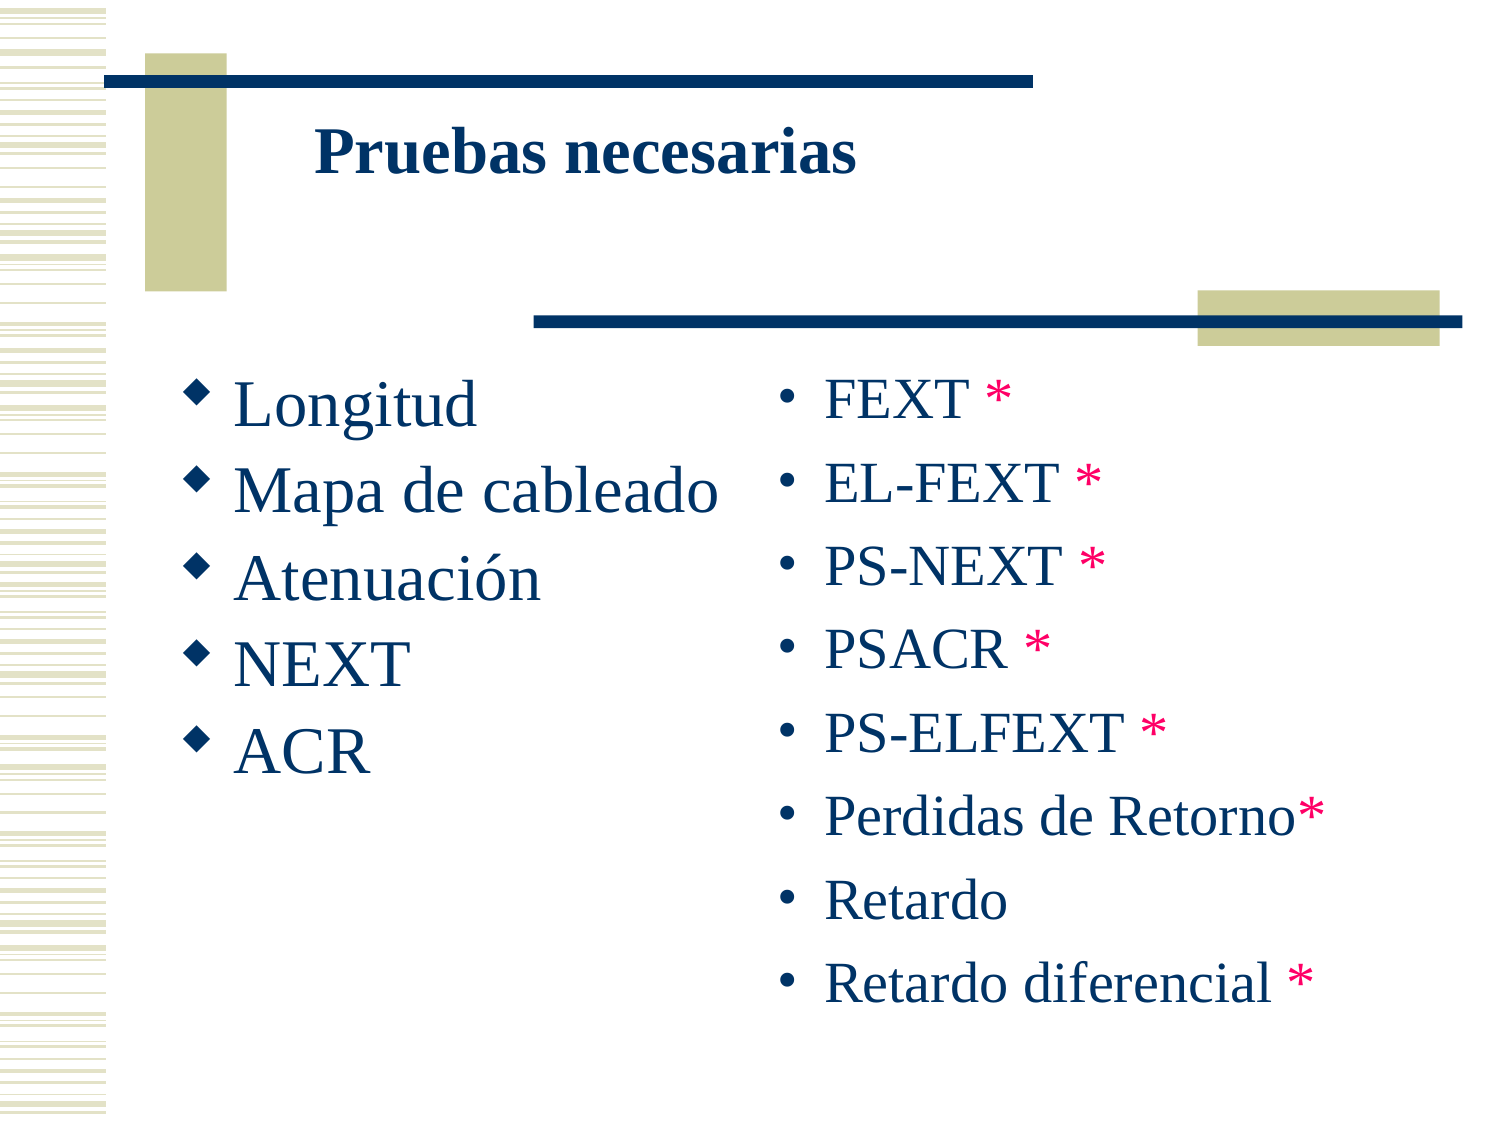

Pruebas necesarias
Longitud
Mapa de cableado
Atenuación
NEXT
ACR
FEXT *
EL-FEXT *
PS-NEXT *
PSACR *
PS-ELFEXT *
Perdidas de Retorno*
Retardo
Retardo diferencial *